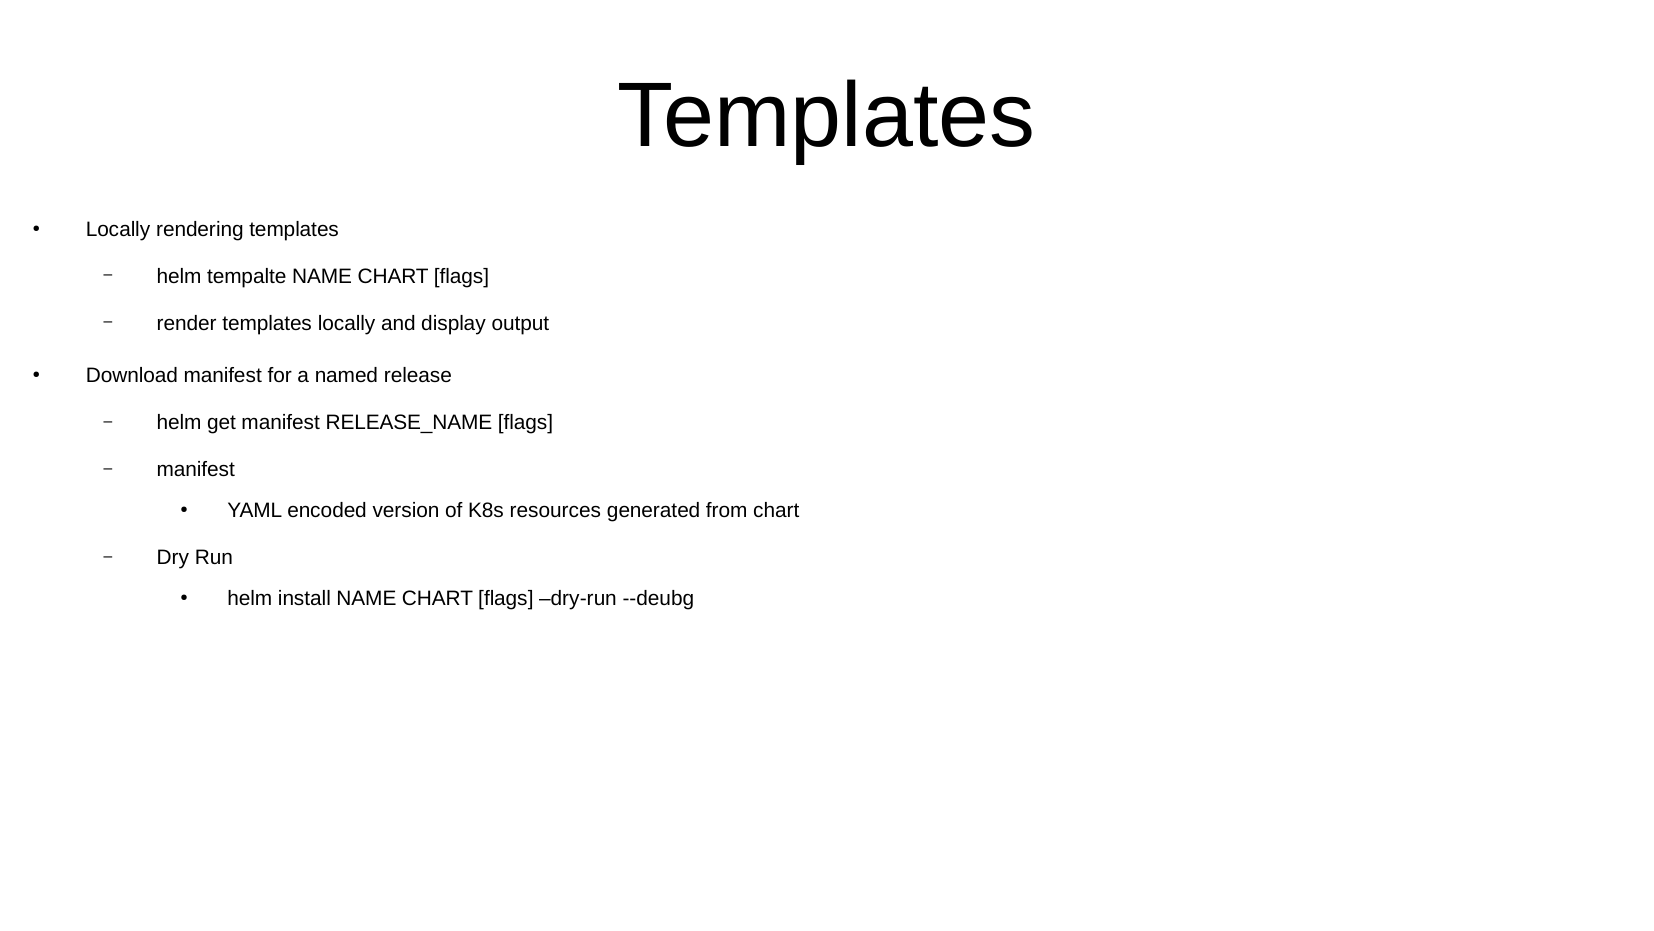

# Templates
Locally rendering templates
helm tempalte NAME CHART [flags]
render templates locally and display output
Download manifest for a named release
helm get manifest RELEASE_NAME [flags]
manifest
YAML encoded version of K8s resources generated from chart
Dry Run
helm install NAME CHART [flags] –dry-run --deubg